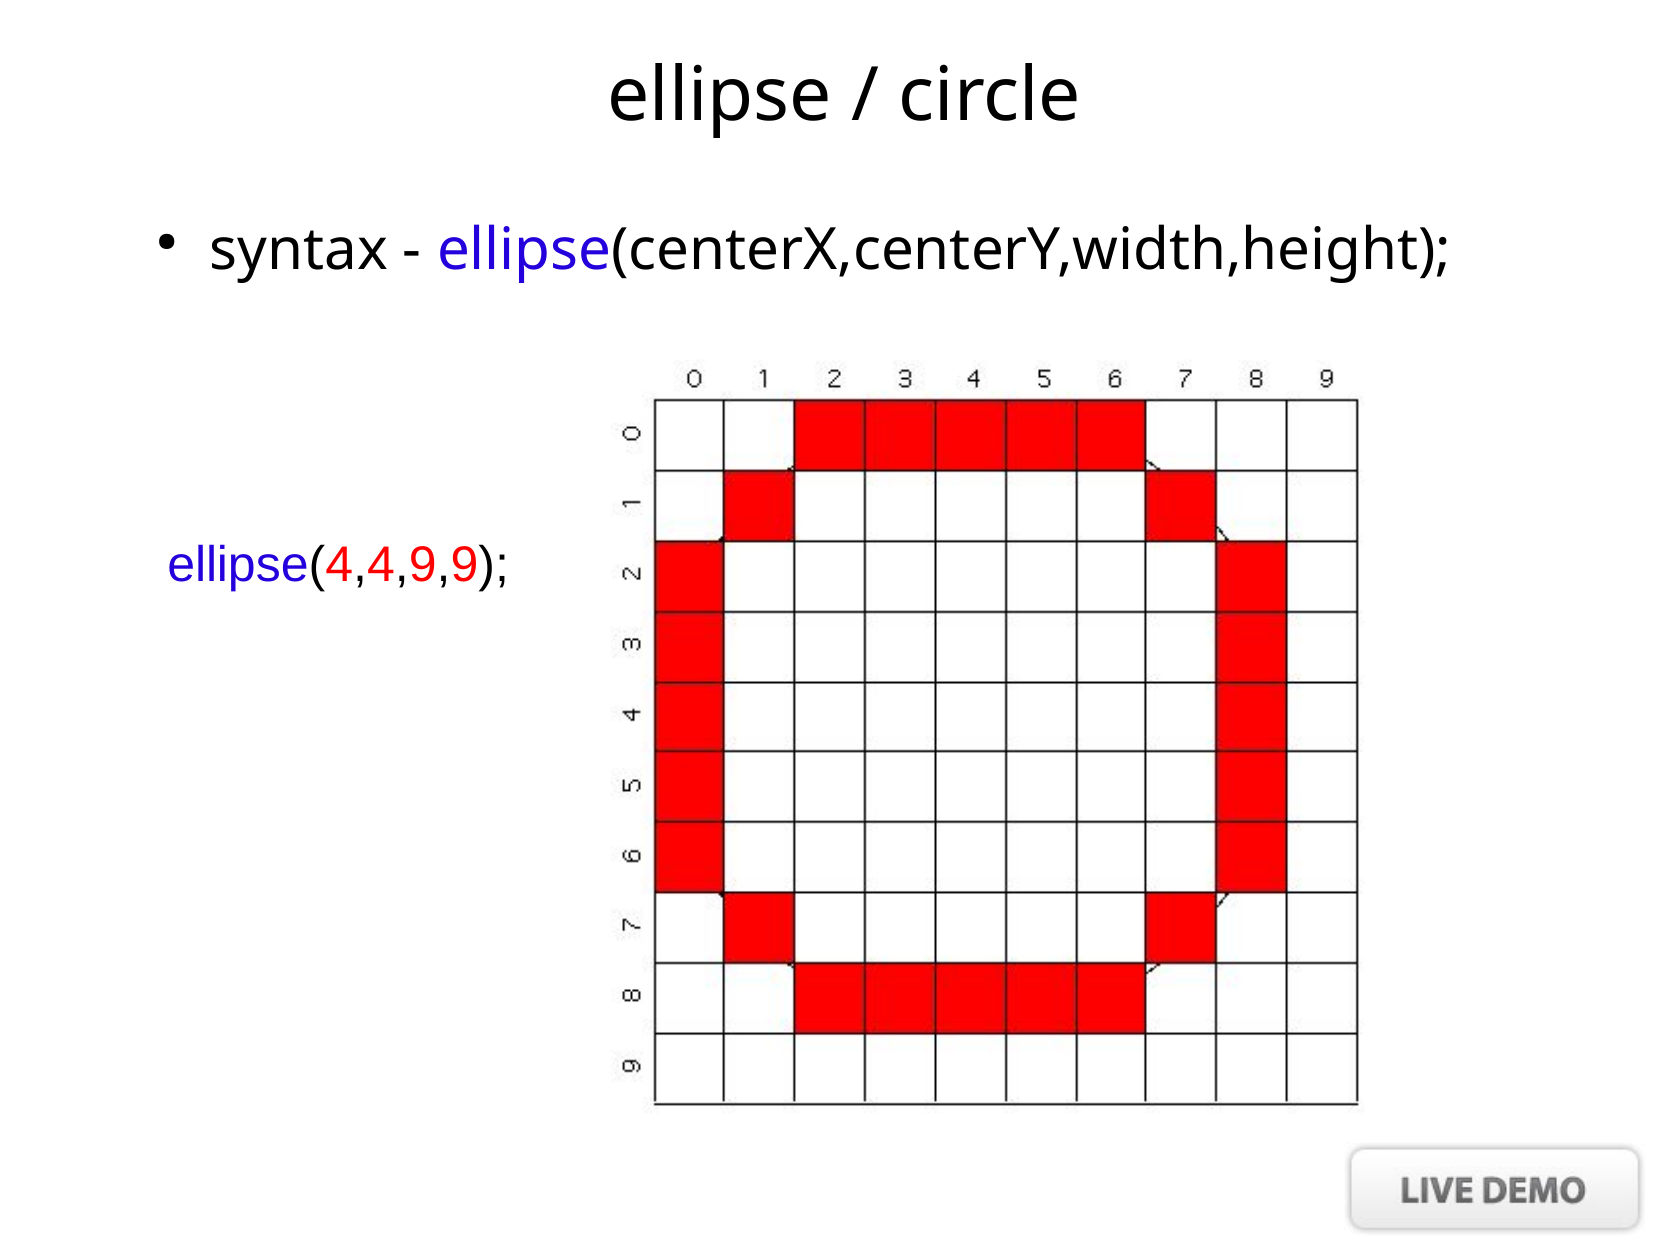

# ellipse / circle
syntax - ellipse(centerX,centerY,width,height);
ellipse(4,4,9,9);